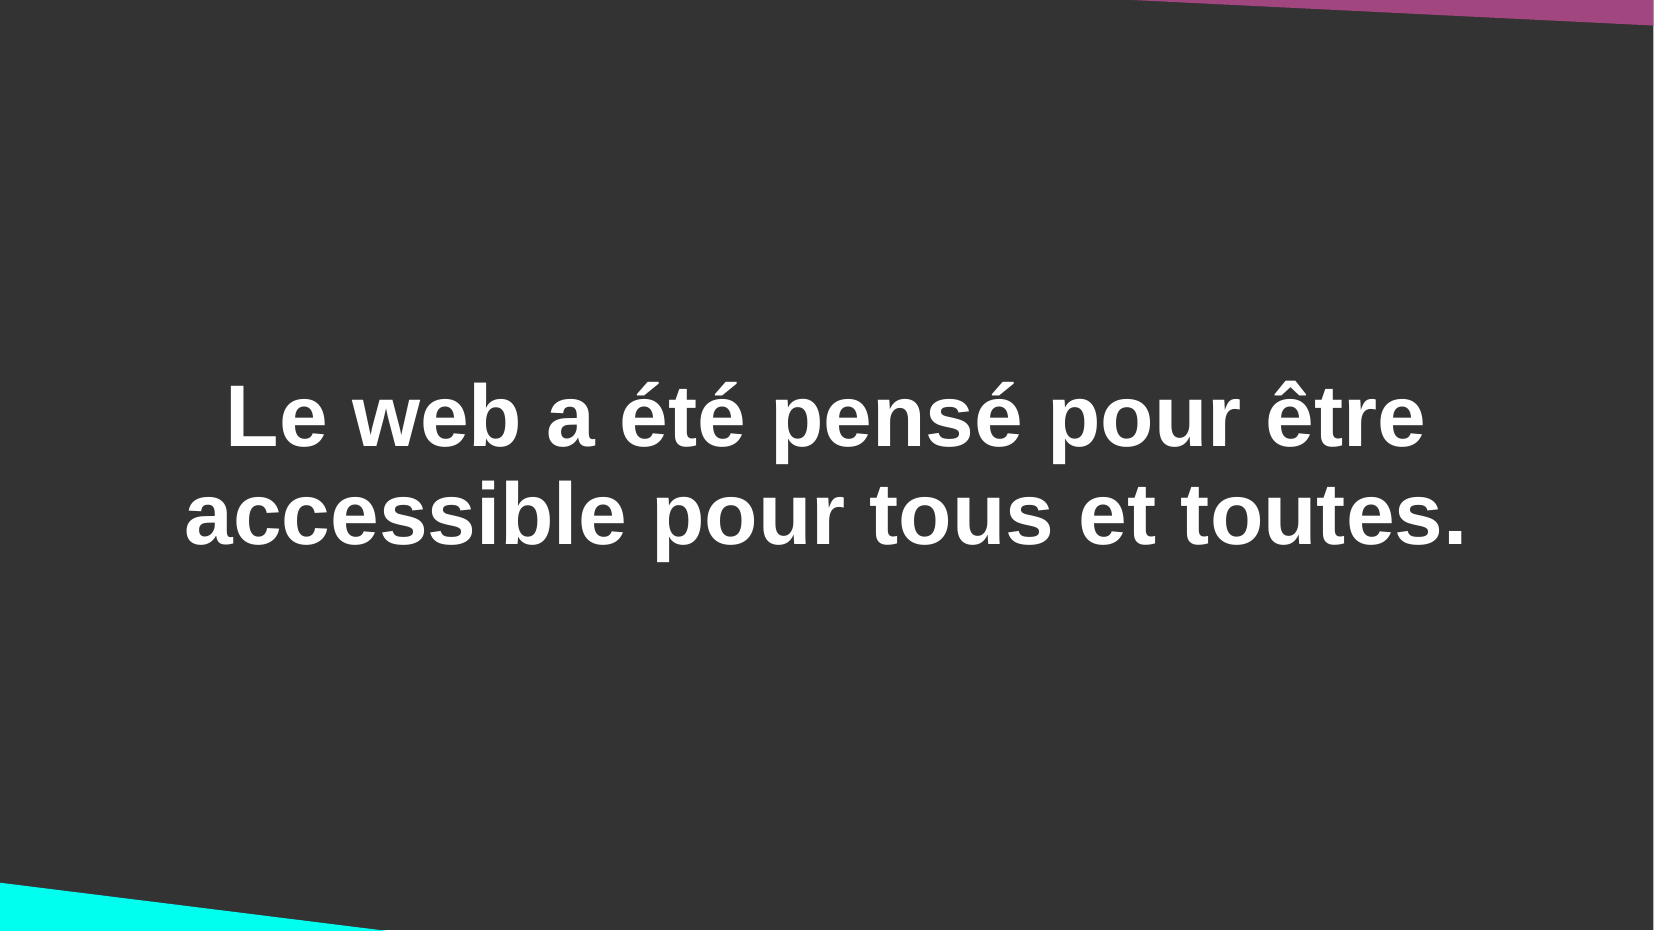

# Le web a été pensé pour être accessible pour tous et toutes.